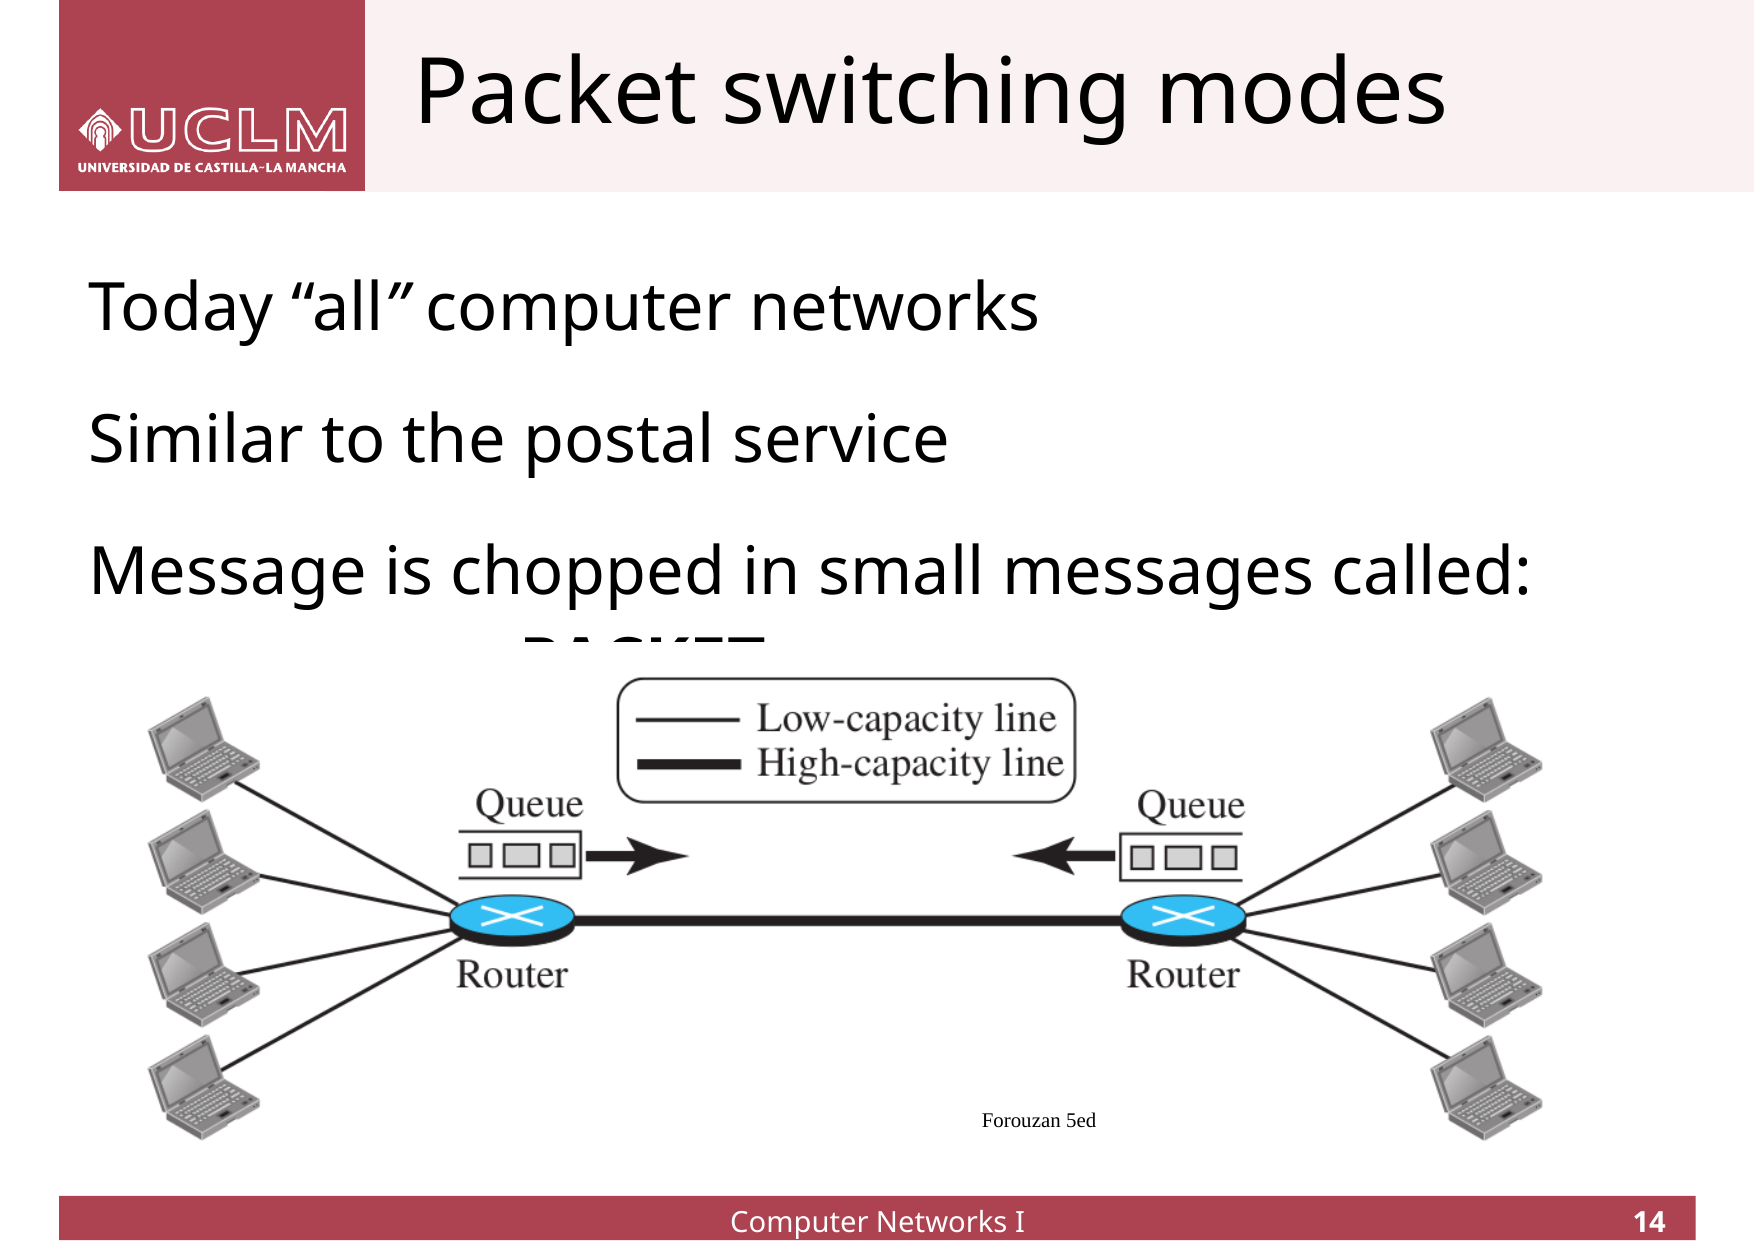

# Packet switching modes
Today “all” computer networks
Similar to the postal service
Message is chopped in small messages called: 	 PACKET
Forouzan 5ed
Computer Networks I
14